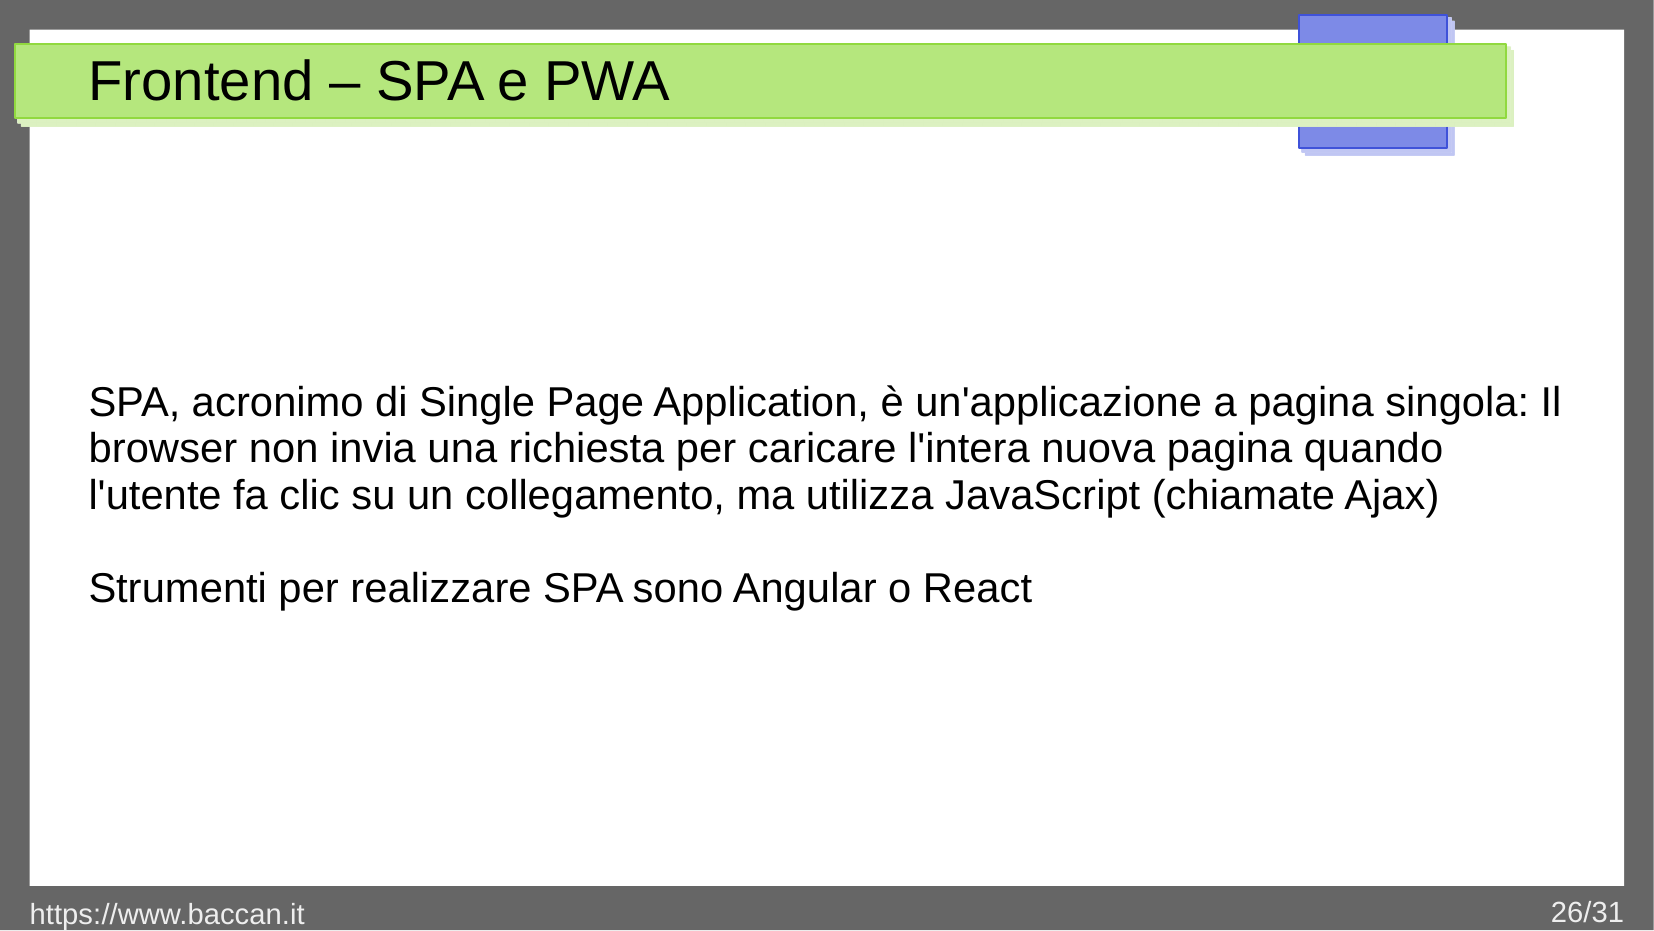

# Frontend – SPA e PWA
SPA, acronimo di Single Page Application, è un'applicazione a pagina singola: Il browser non invia una richiesta per caricare l'intera nuova pagina quando l'utente fa clic su un collegamento, ma utilizza JavaScript (chiamate Ajax)
Strumenti per realizzare SPA sono Angular o React
26
https://www.baccan.it